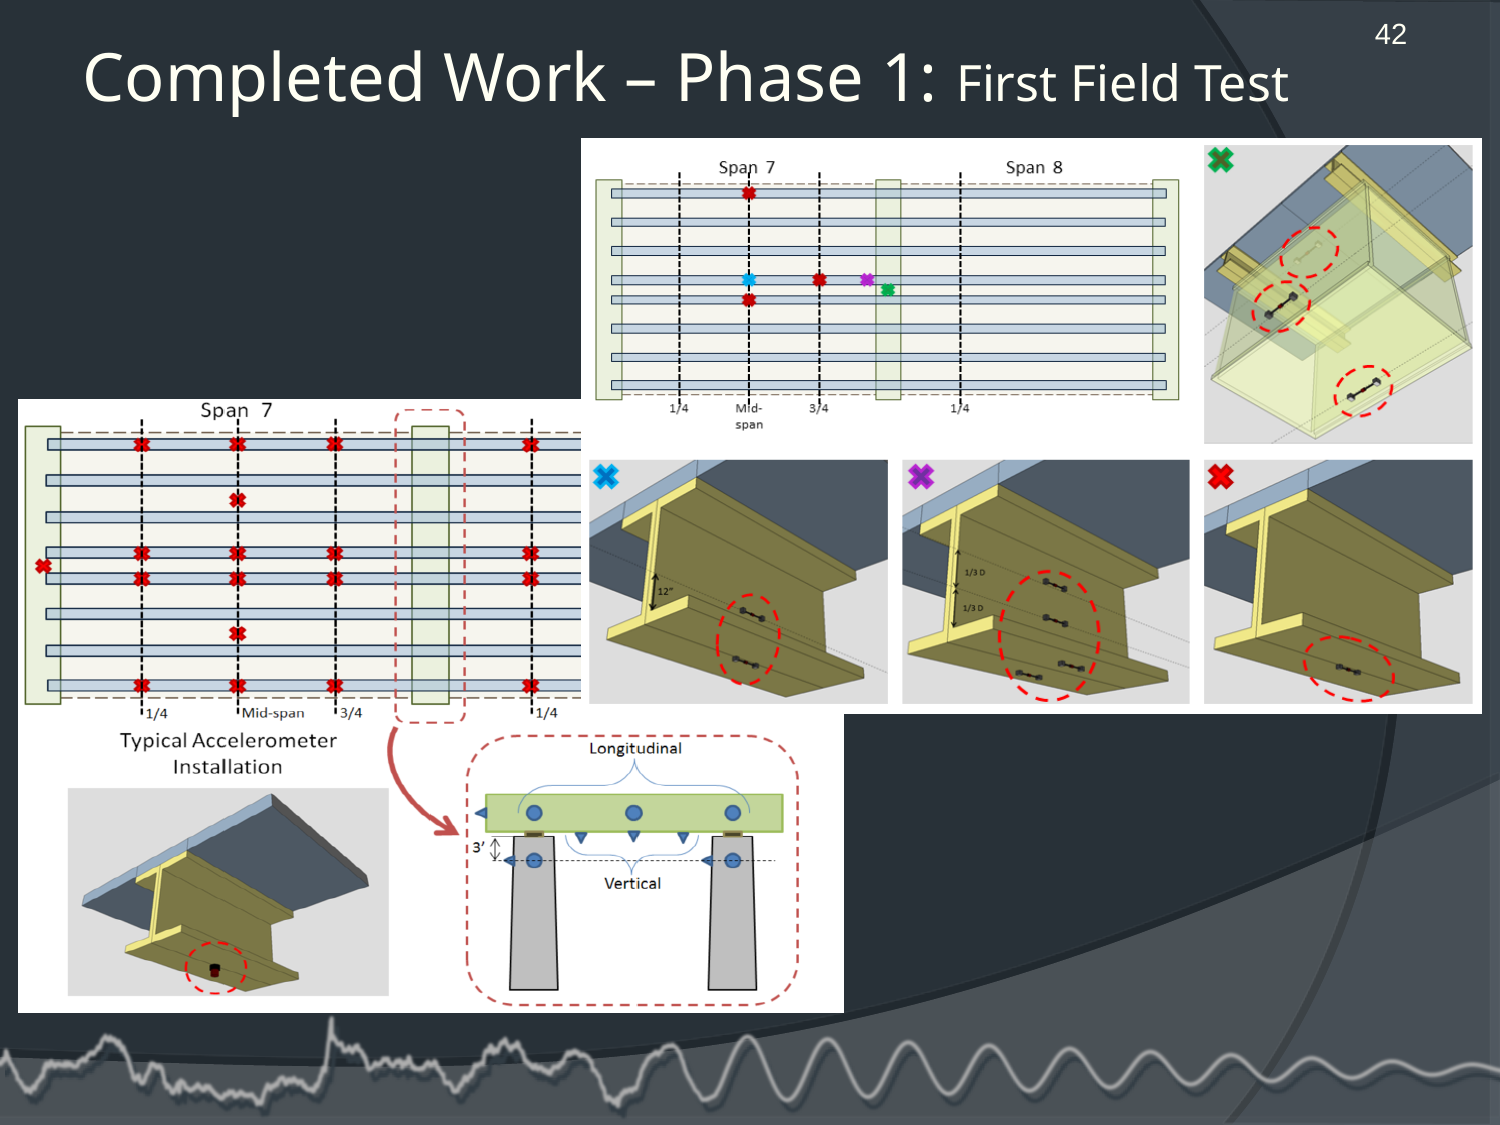

# Completed Work – Phase 1: First Field Test